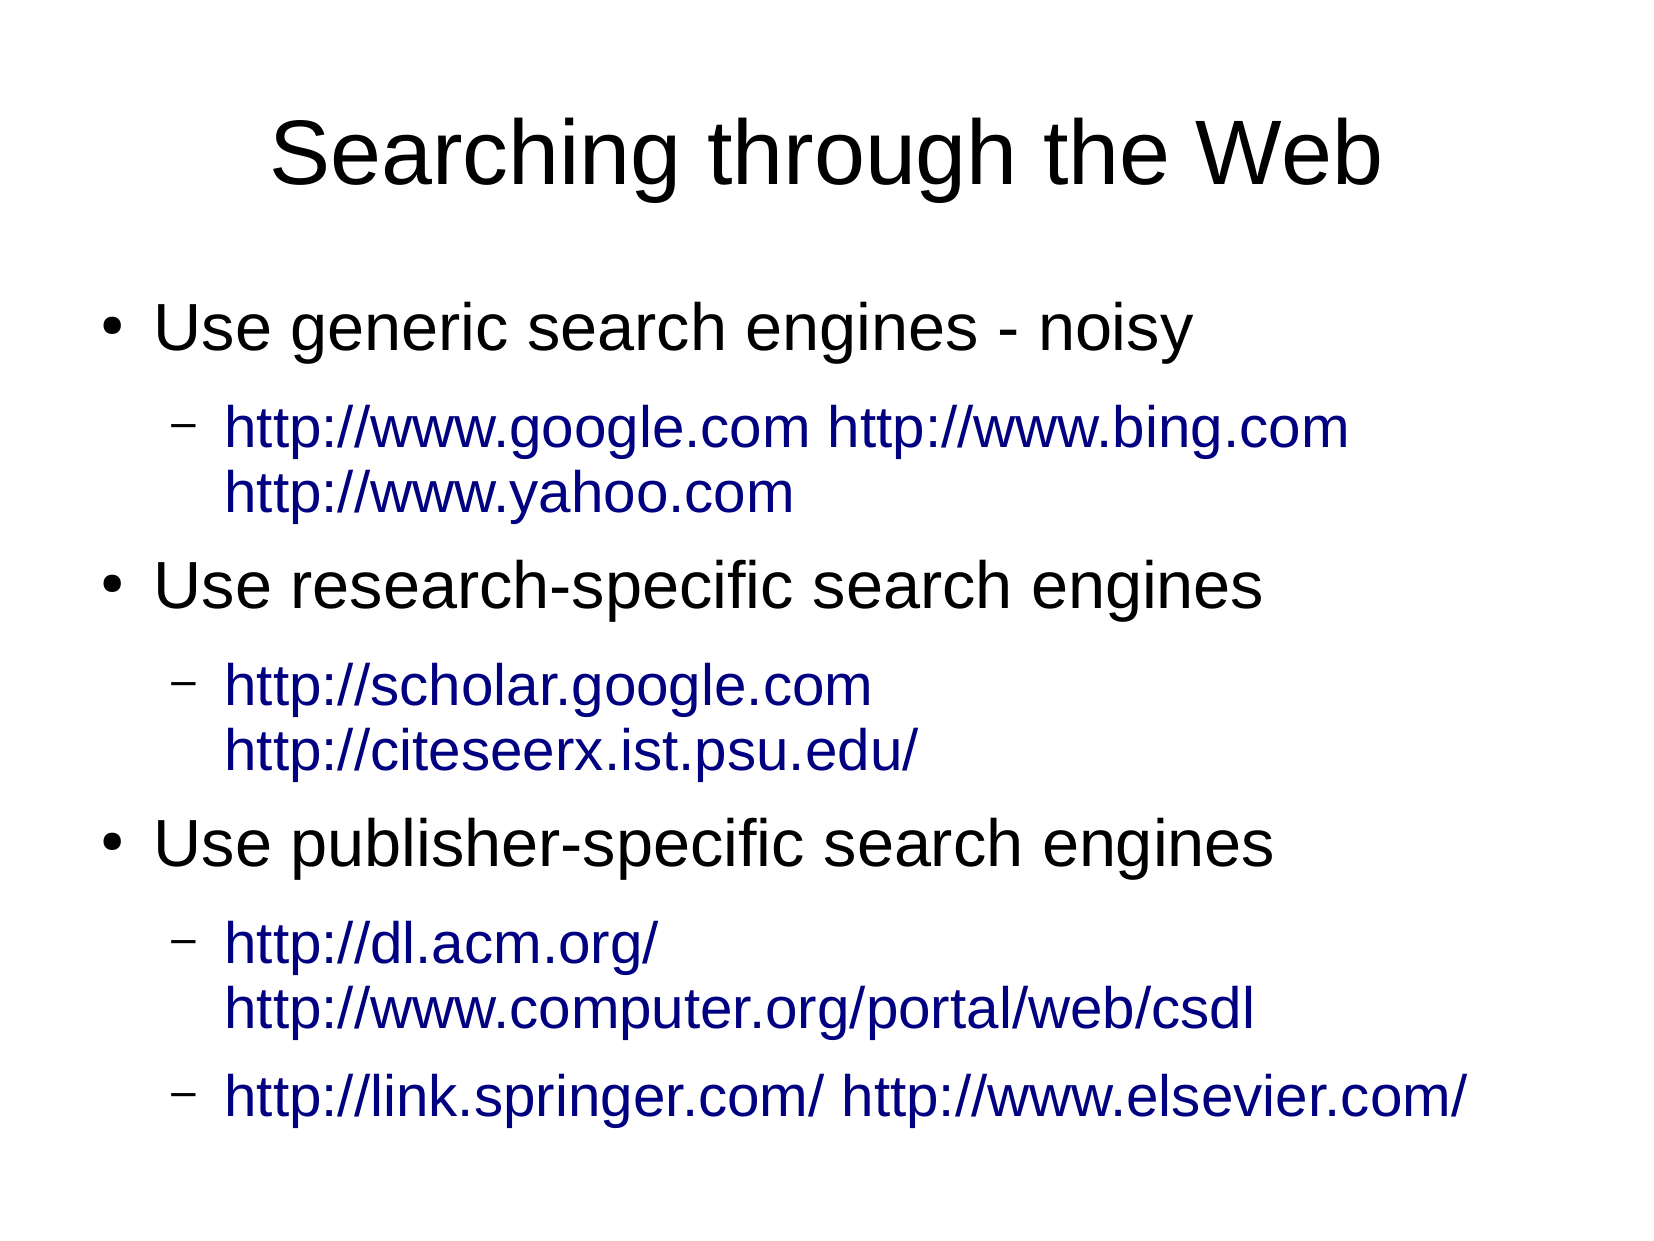

# Searching through the Web
Use generic search engines - noisy
http://www.google.com http://www.bing.comhttp://www.yahoo.com
Use research-specific search engines
http://scholar.google.comhttp://citeseerx.ist.psu.edu/
Use publisher-specific search engines
http://dl.acm.org/http://www.computer.org/portal/web/csdl
http://link.springer.com/ http://www.elsevier.com/